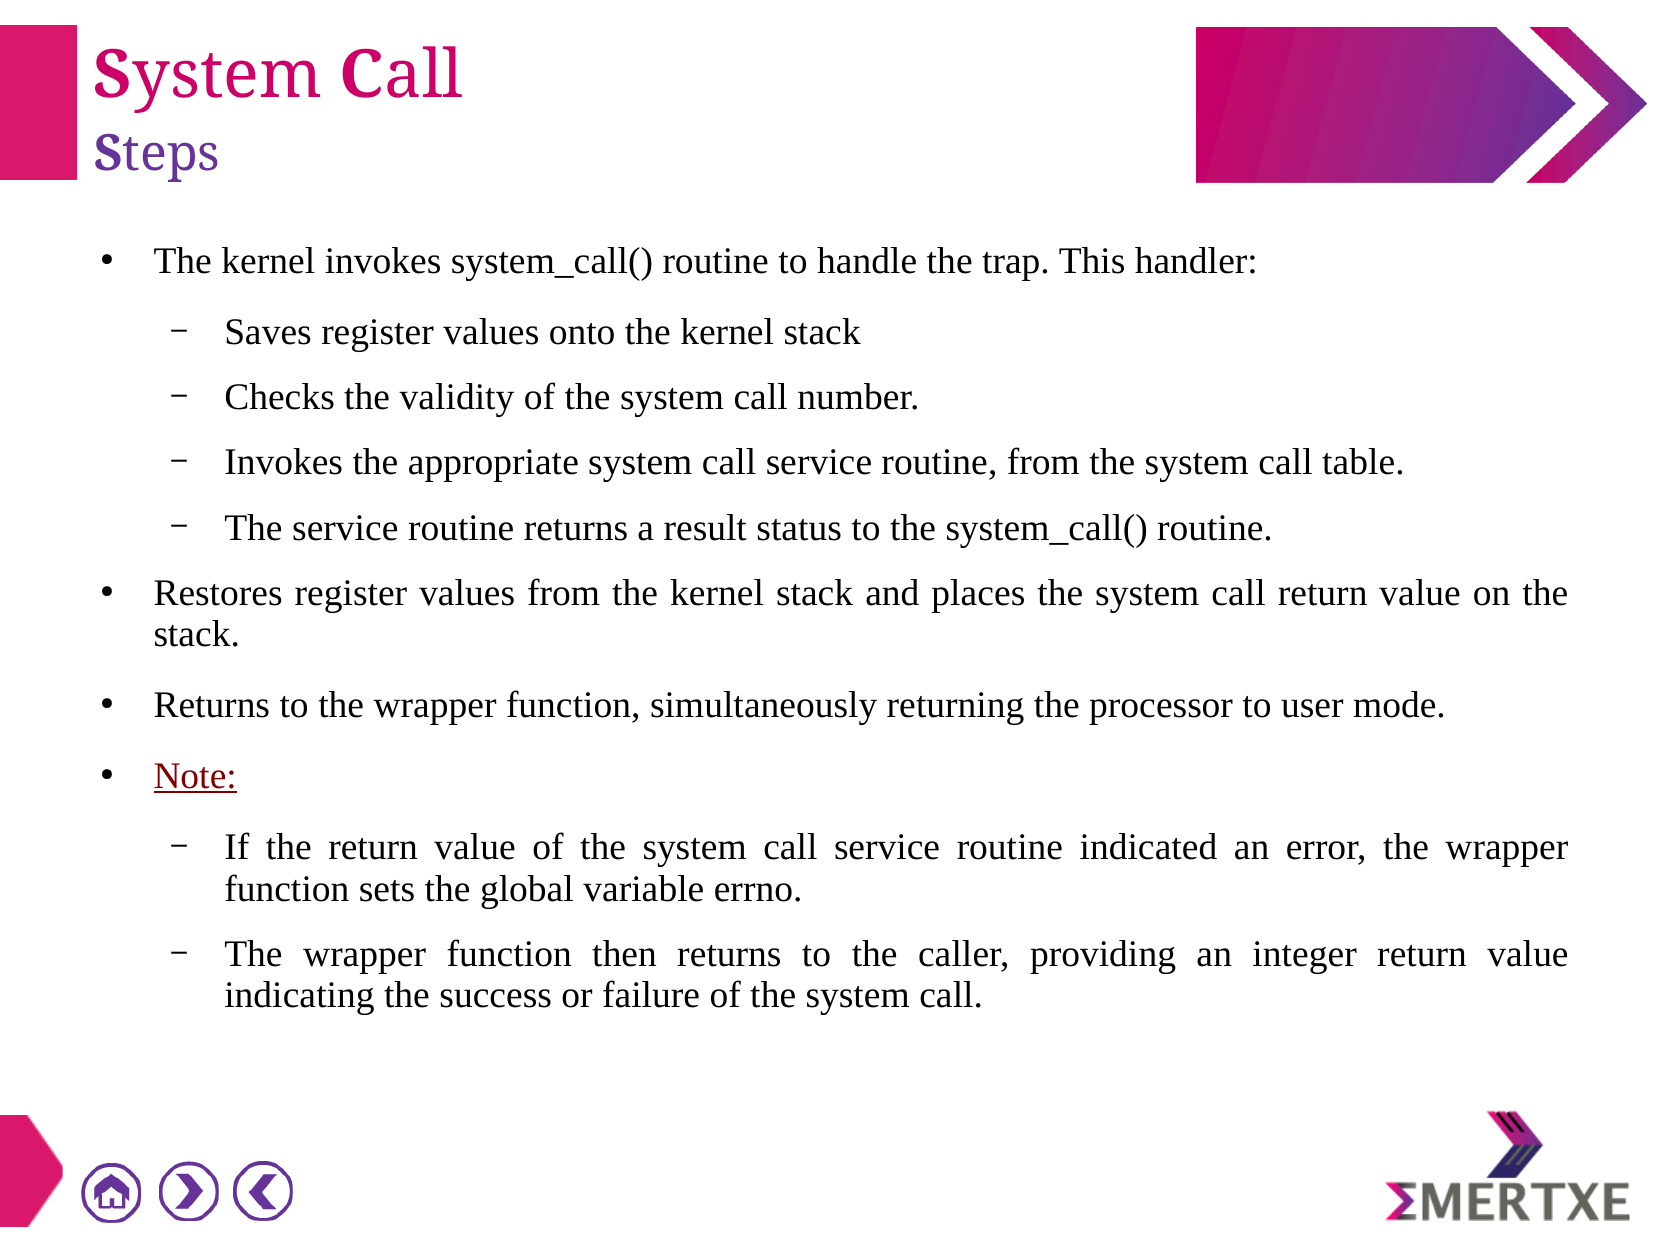

# System Call Steps
The kernel invokes system_call() routine to handle the trap. This handler:
Saves register values onto the kernel stack
Checks the validity of the system call number.
Invokes the appropriate system call service routine, from the system call table.
The service routine returns a result status to the system_call() routine.
Restores register values from the kernel stack and places the system call return value on the stack.
Returns to the wrapper function, simultaneously returning the processor to user mode.
Note:
If the return value of the system call service routine indicated an error, the wrapper function sets the global variable errno.
The wrapper function then returns to the caller, providing an integer return value indicating the success or failure of the system call.